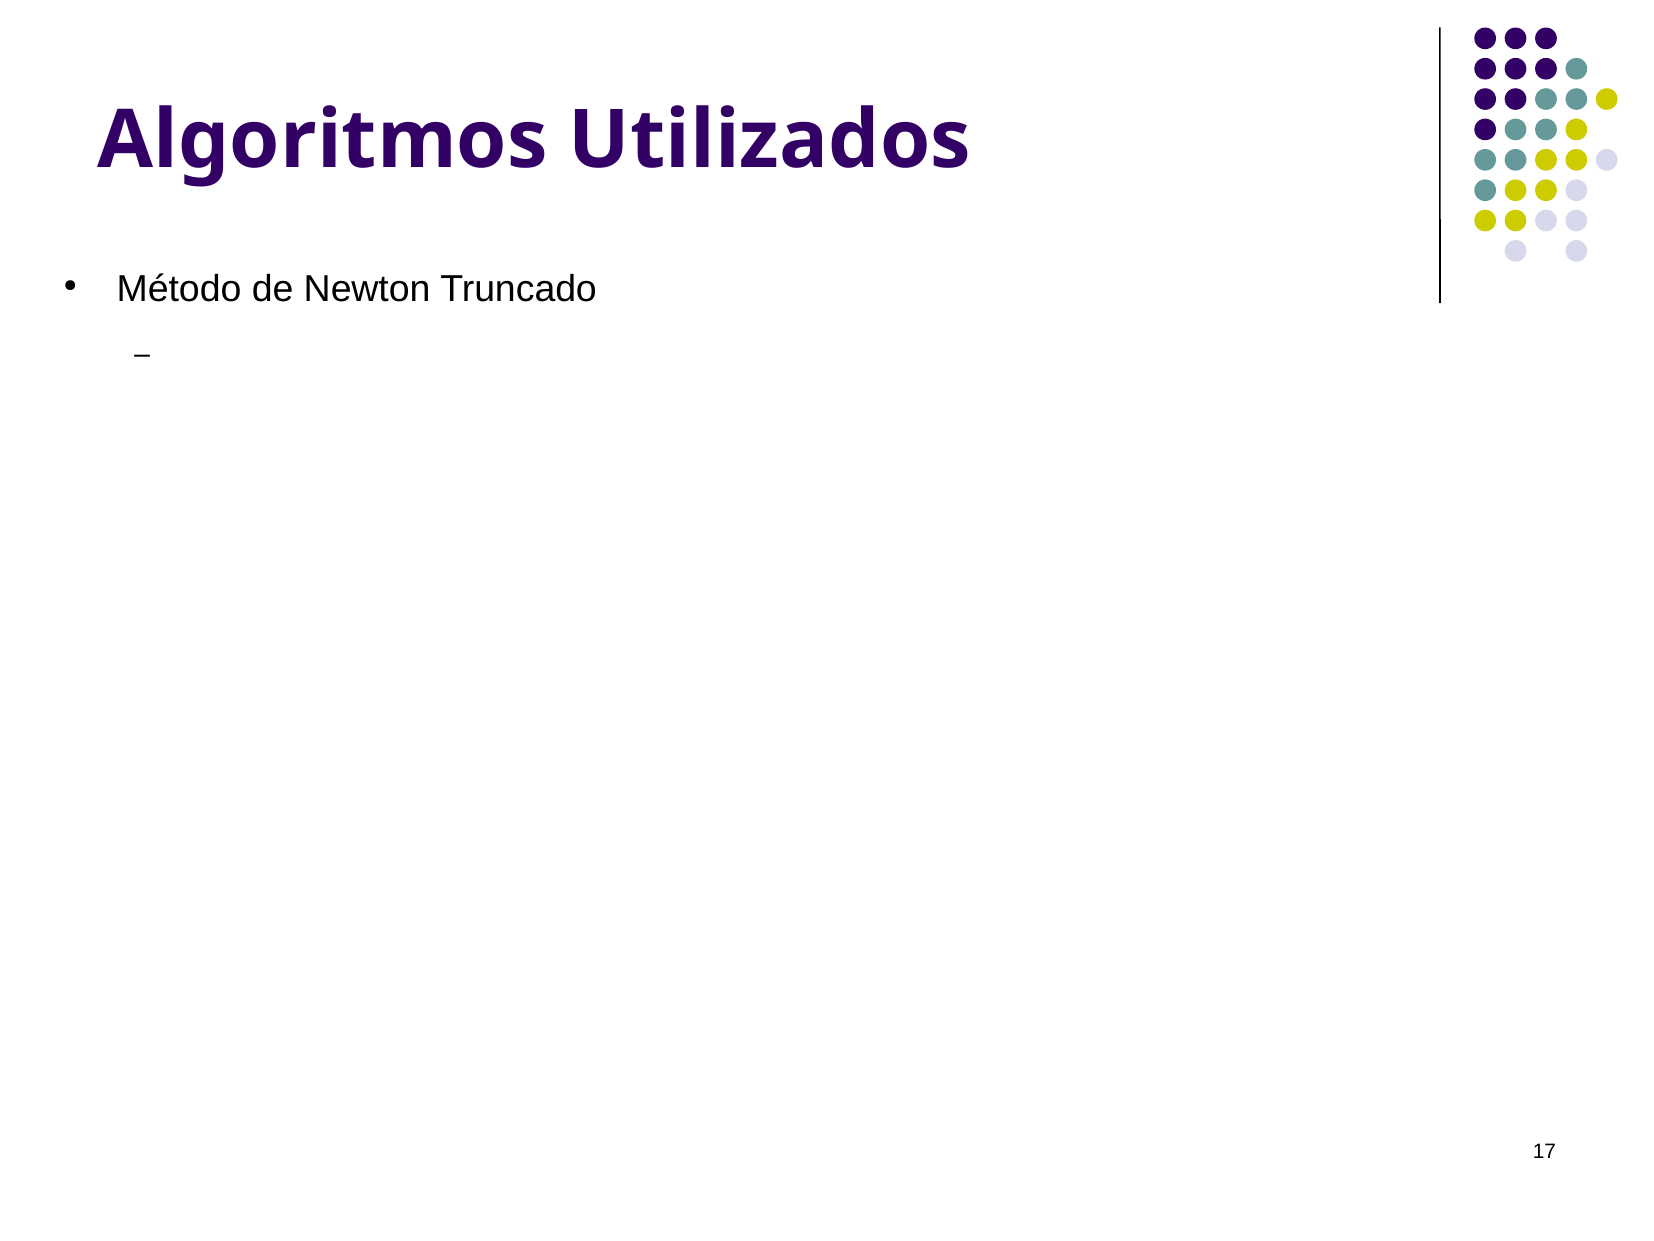

# Algoritmos Utilizados
Método de Newton Truncado